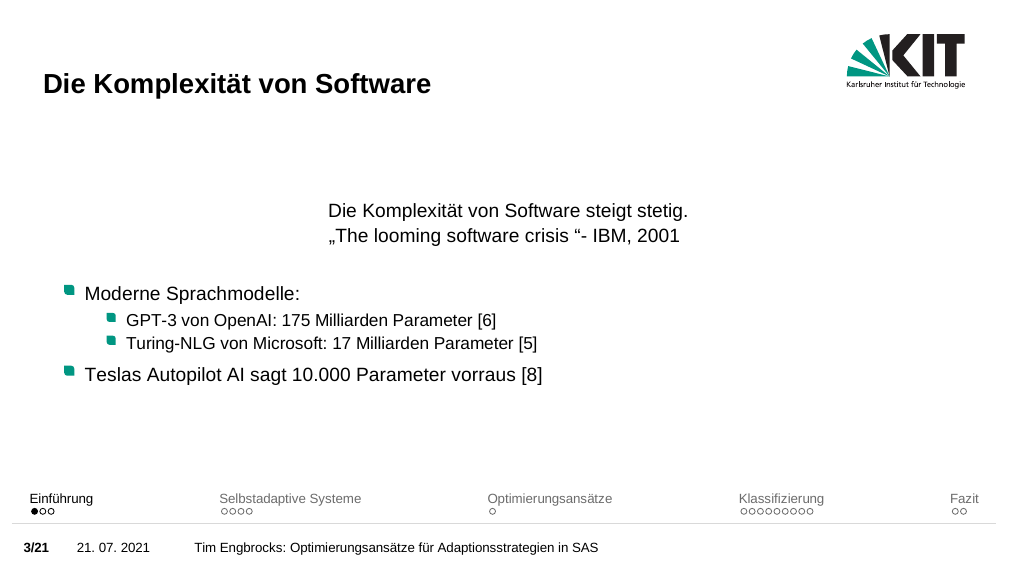

Die Komplexität von Software
Die Komplexität von Software steigt stetig.
„The looming software crisis “- IBM, 2001
Moderne Sprachmodelle:
GPT-3 von OpenAI: 175 Milliarden Parameter [6]
Turing-NLG von Microsoft: 17 Milliarden Parameter [5]
Teslas Autopilot AI sagt 10.000 Parameter vorraus [8]
Einführung
Selbstadaptive Systeme
Optimierungsansätze
Klassifizierung
Fazit
3/21
21. 07. 2021
Tim Engbrocks: Optimierungsansätze für Adaptionsstrategien in SAS